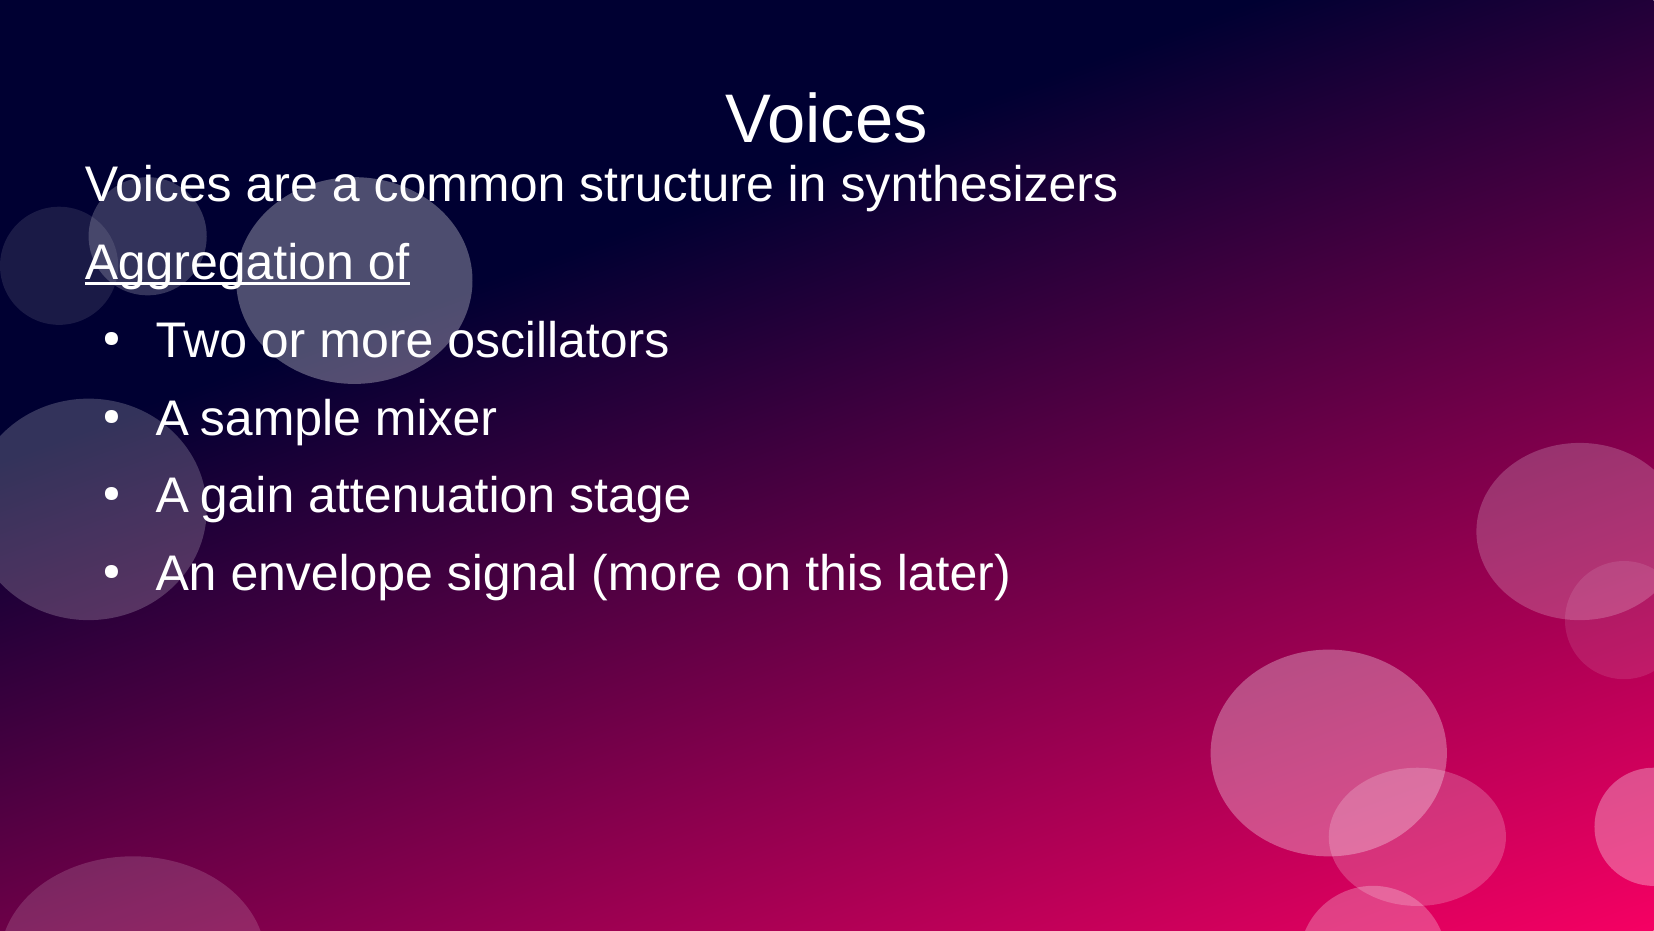

# Voices
Voices are a common structure in synthesizers
Aggregation of
Two or more oscillators
A sample mixer
A gain attenuation stage
An envelope signal (more on this later)